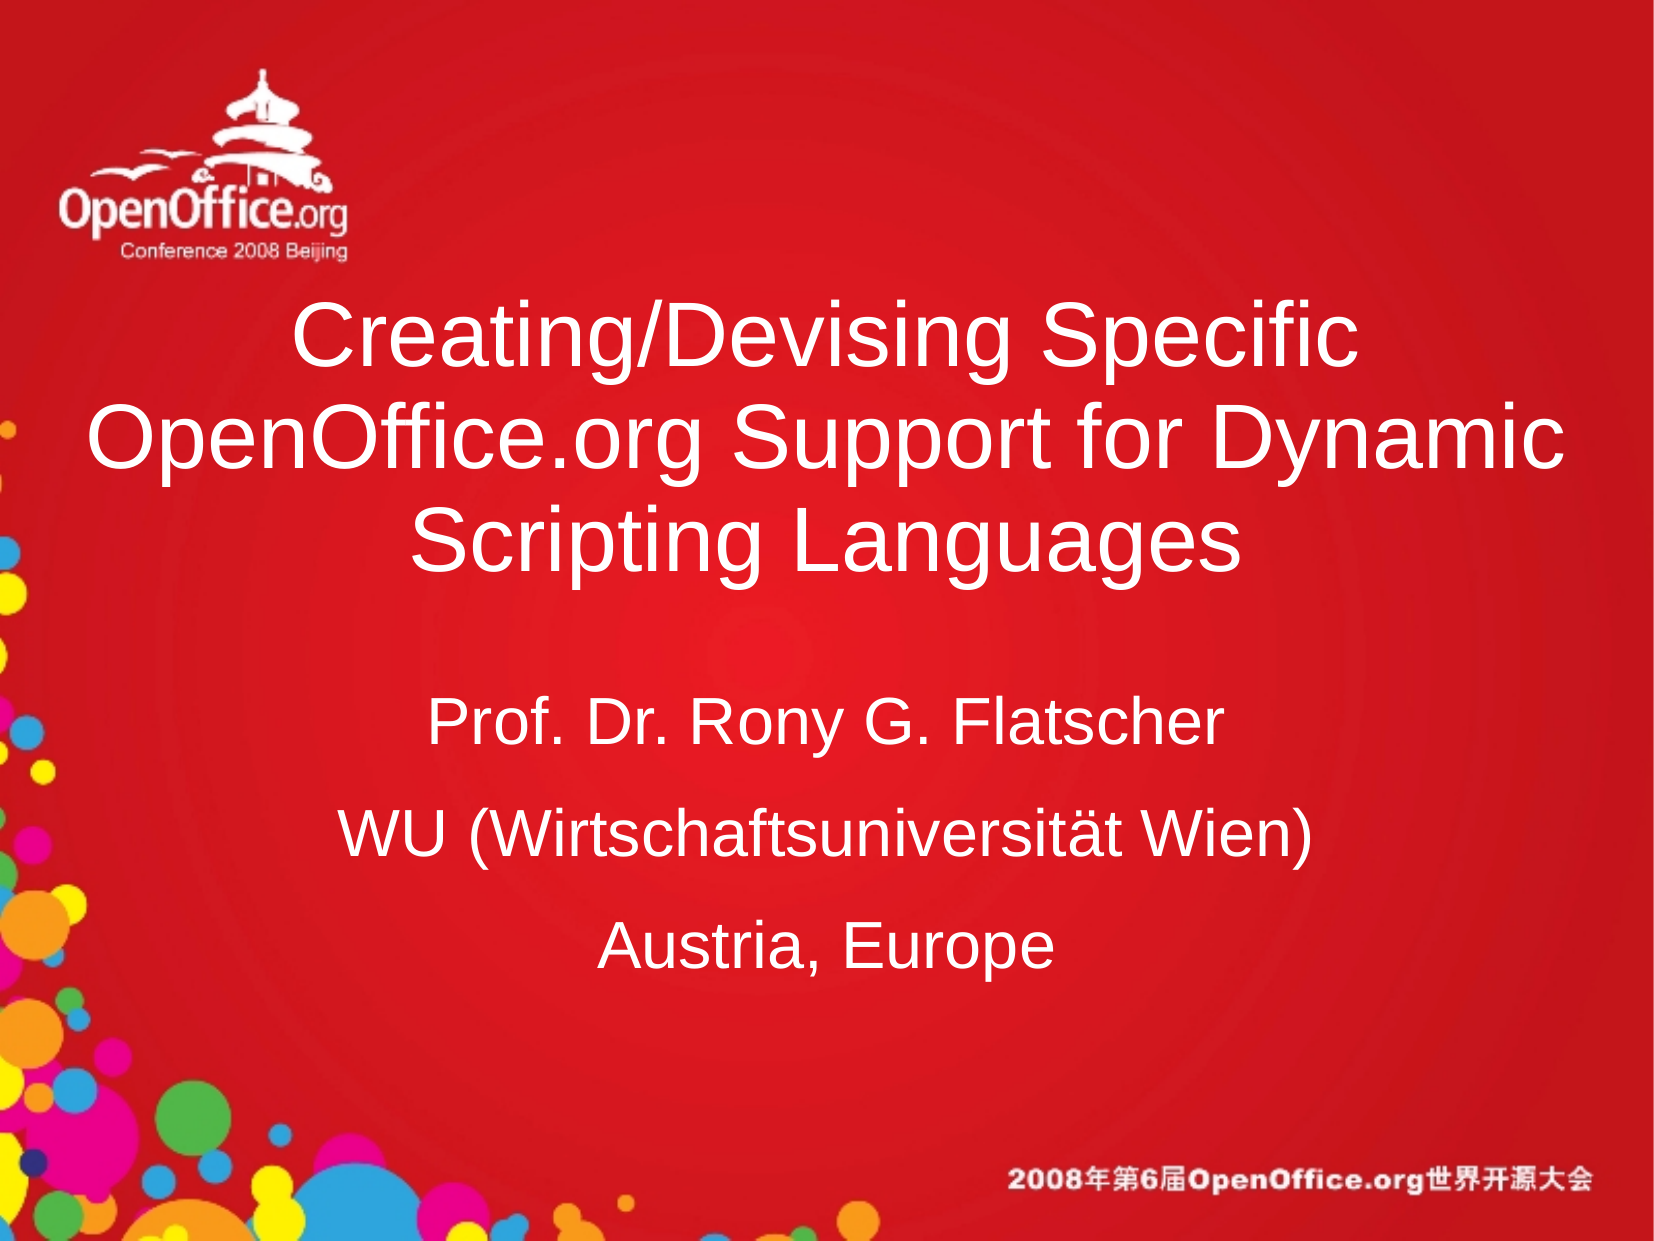

# Creating/Devising Specific OpenOffice.org Support for Dynamic Scripting Languages
Prof. Dr. Rony G. Flatscher
WU (Wirtschaftsuniversität Wien)
Austria, Europe
2